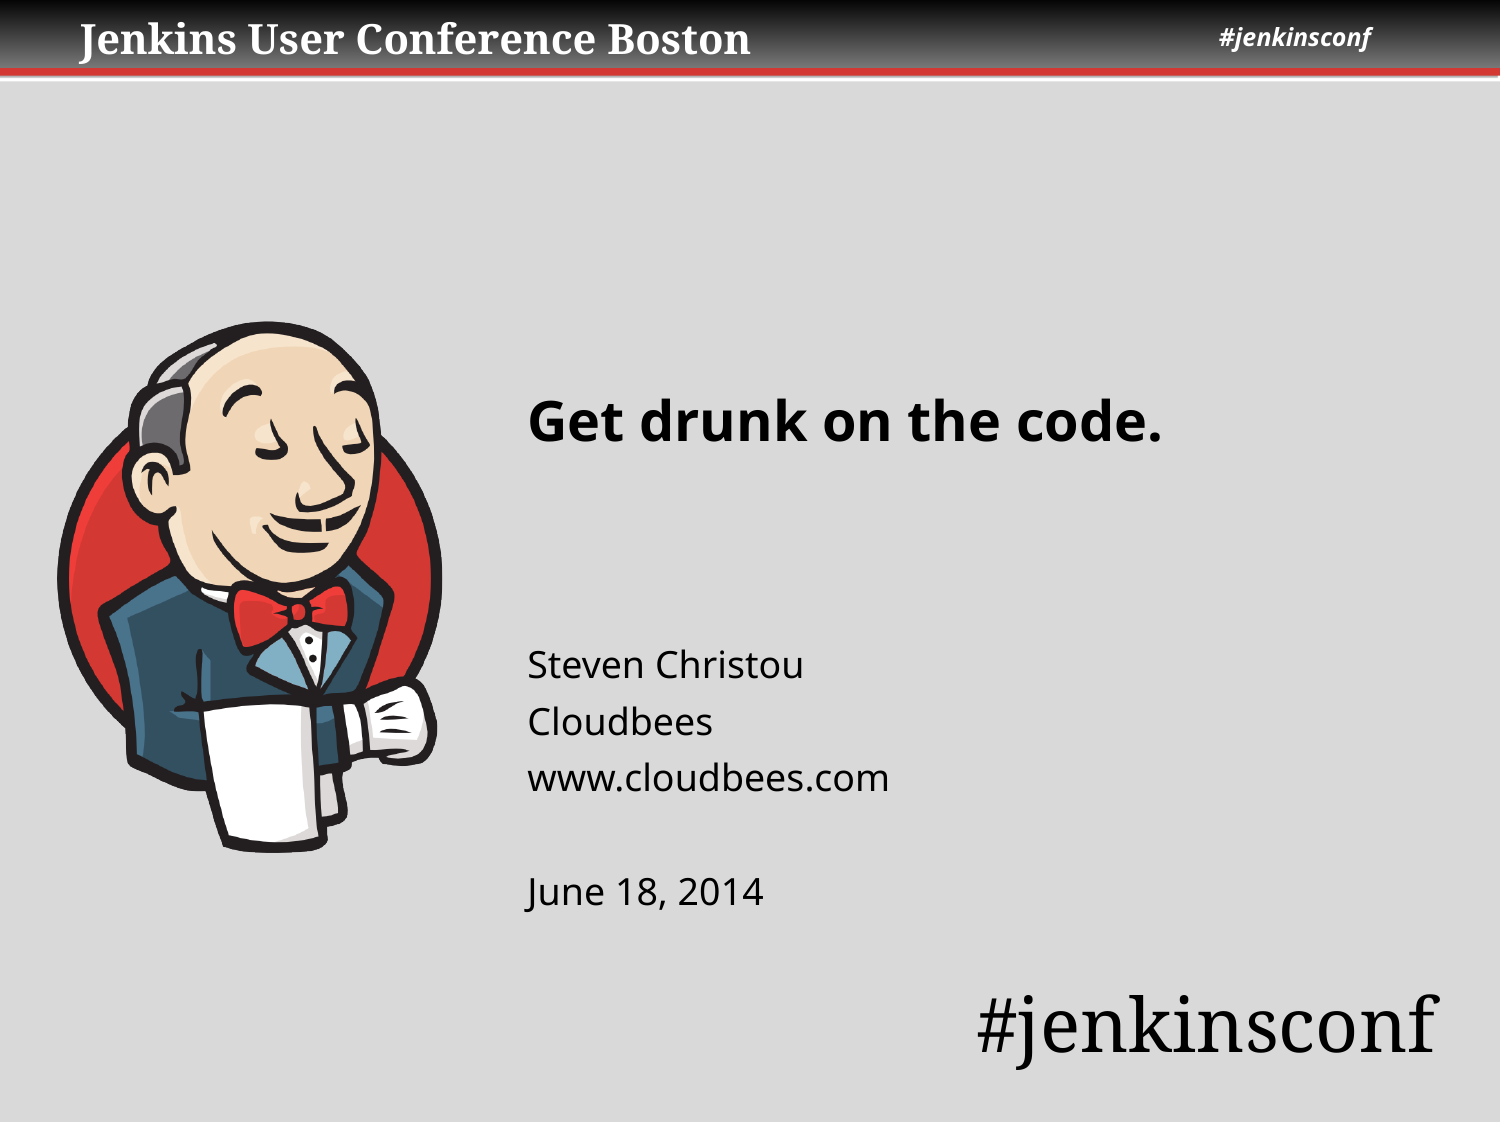

# Get drunk on the code.
Steven Christou
Cloudbees
www.cloudbees.com
June 18, 2014
#jenkinsconf